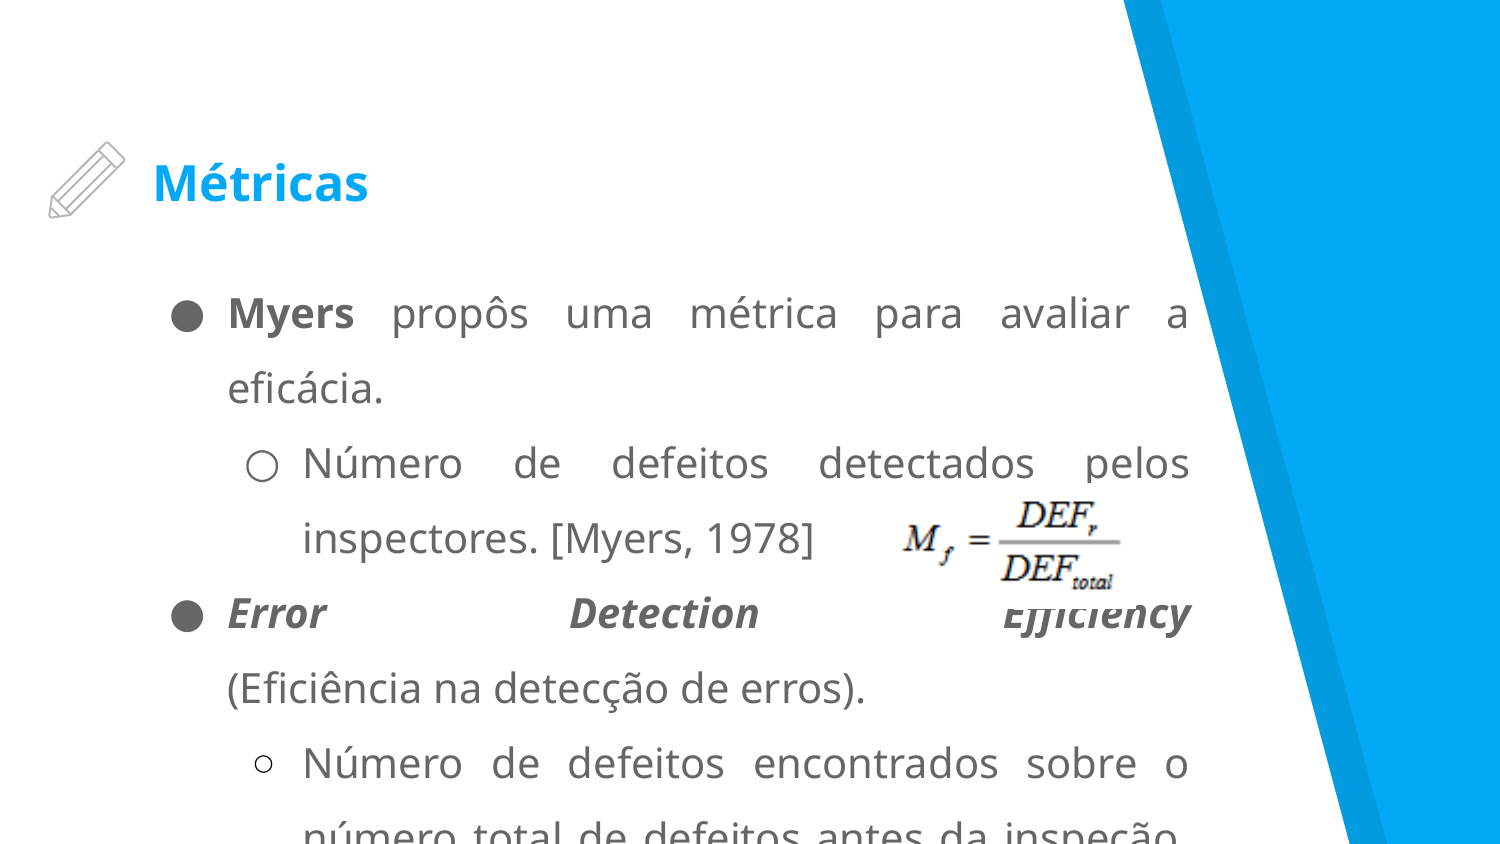

Métricas
Myers propôs uma métrica para avaliar a eficácia.
Número de defeitos detectados pelos inspectores. [Myers, 1978]
Error Detection Efficiency
(Eficiência na detecção de erros).
Número de defeitos encontrados sobre o número total de defeitos antes da inspeção. [Fagan 1976]